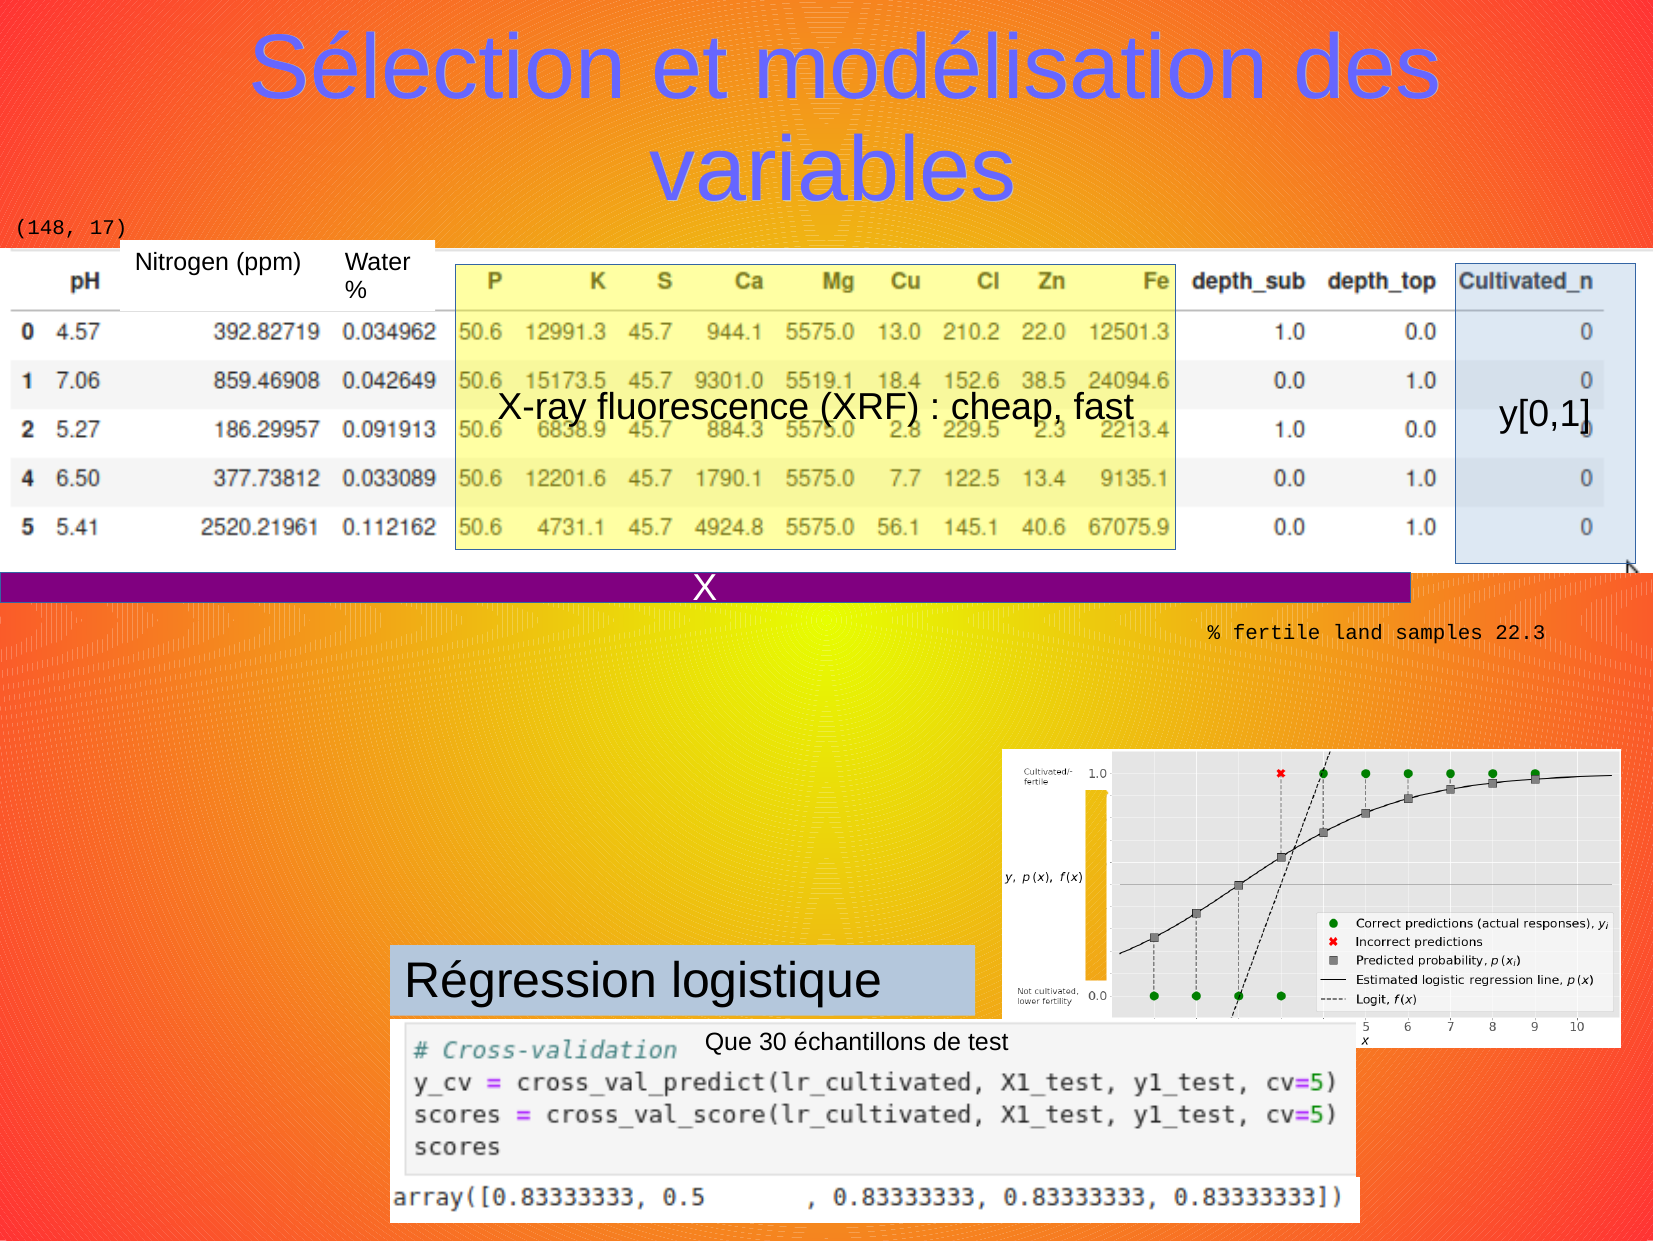

# Sélection et modélisation des variables
(148, 17)
Water %
Nitrogen (ppm)
y[0,1]
X-ray fluorescence (XRF) : cheap, fast
X
% fertile land samples 22.3
Régression logistique
Que 30 échantillons de test